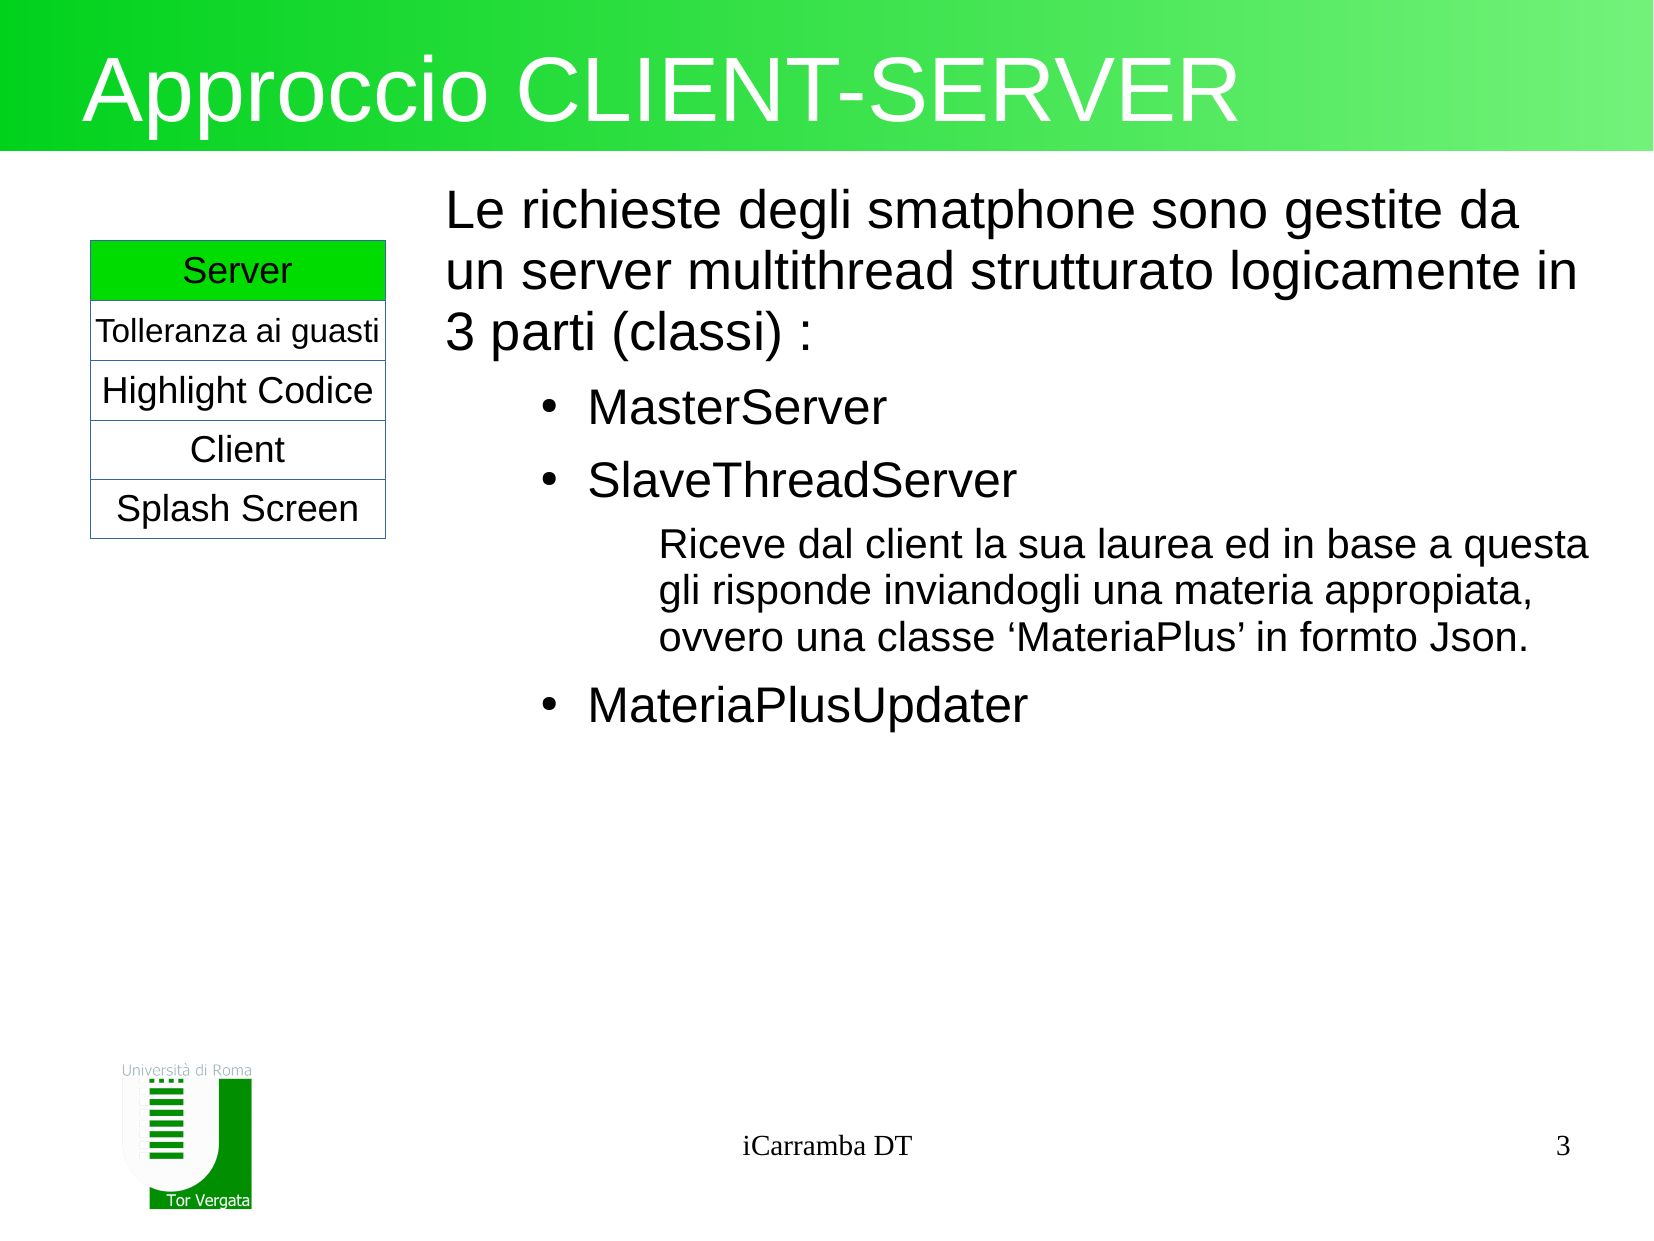

# Approccio CLIENT-SERVER
Le richieste degli smatphone sono gestite da un server multithread strutturato logicamente in 3 parti (classi) :
MasterServer
SlaveThreadServer
Riceve dal client la sua laurea ed in base a questa gli risponde inviandogli una materia appropiata, ovvero una classe ‘MateriaPlus’ in formto Json.
MateriaPlusUpdater
Server
Tolleranza ai guasti
Highlight Codice
Client
Splash Screen
3